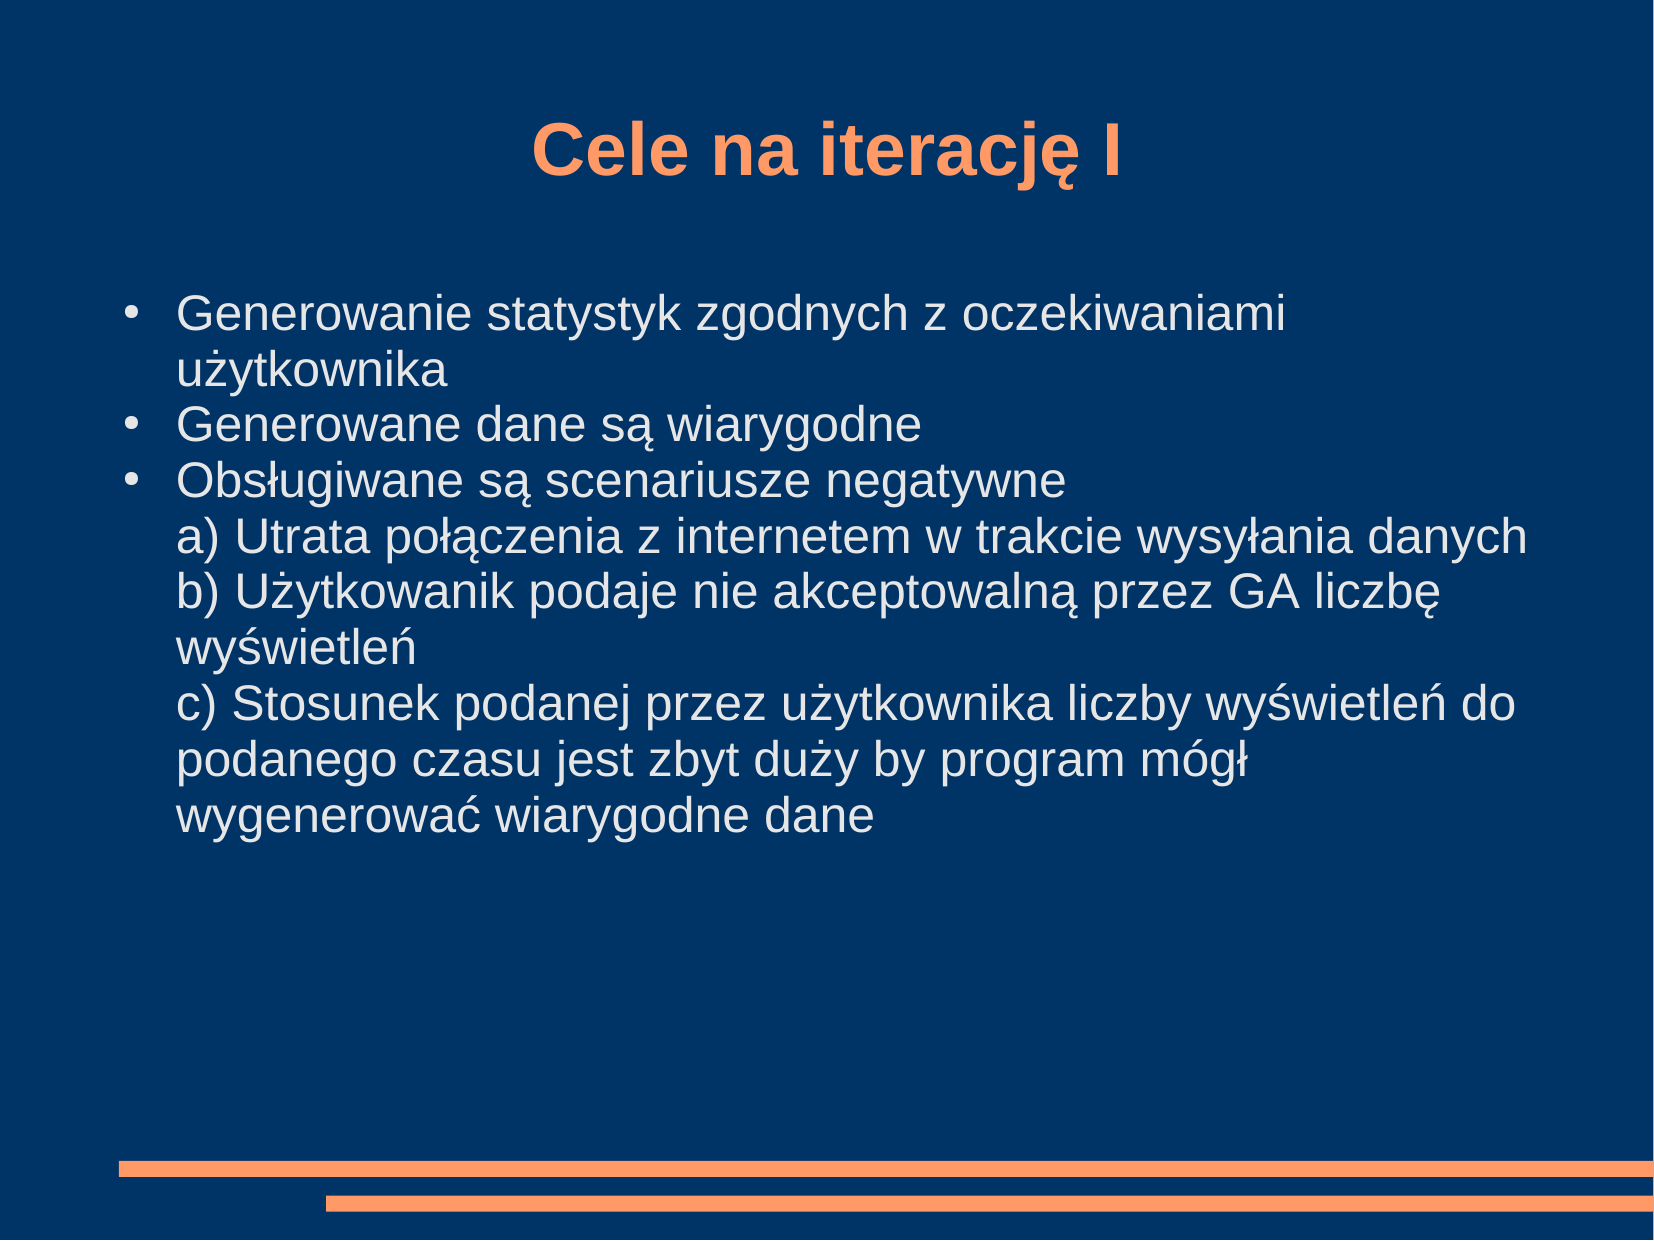

# Cele na iterację I
Generowanie statystyk zgodnych z oczekiwaniami użytkownika
Generowane dane są wiarygodne
Obsługiwane są scenariusze negatywne
a) Utrata połączenia z internetem w trakcie wysyłania danych
b) Użytkowanik podaje nie akceptowalną przez GA liczbę wyświetleń
c) Stosunek podanej przez użytkownika liczby wyświetleń do podanego czasu jest zbyt duży by program mógł wygenerować wiarygodne dane